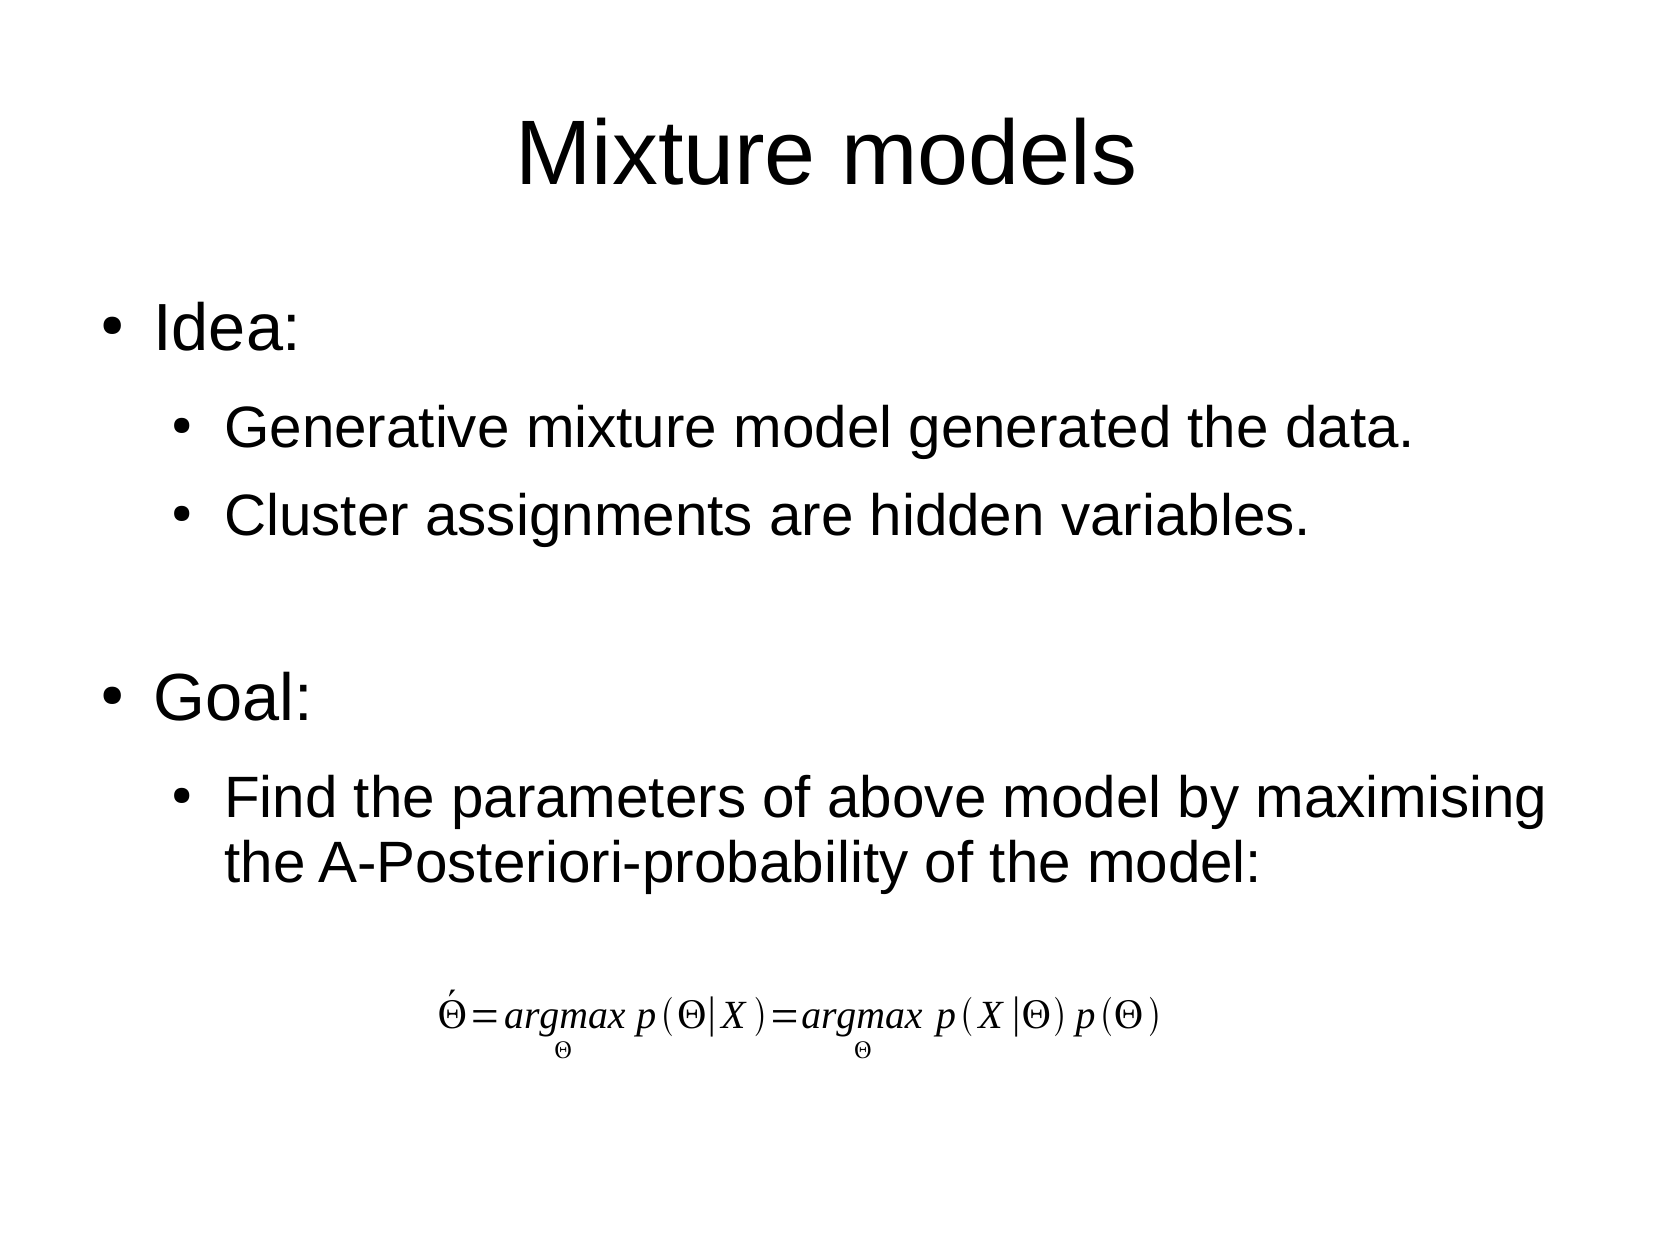

# Mixture models
Idea:
Generative mixture model generated the data.
Cluster assignments are hidden variables.
Goal:
Find the parameters of above model by maximising the A-Posteriori-probability of the model: